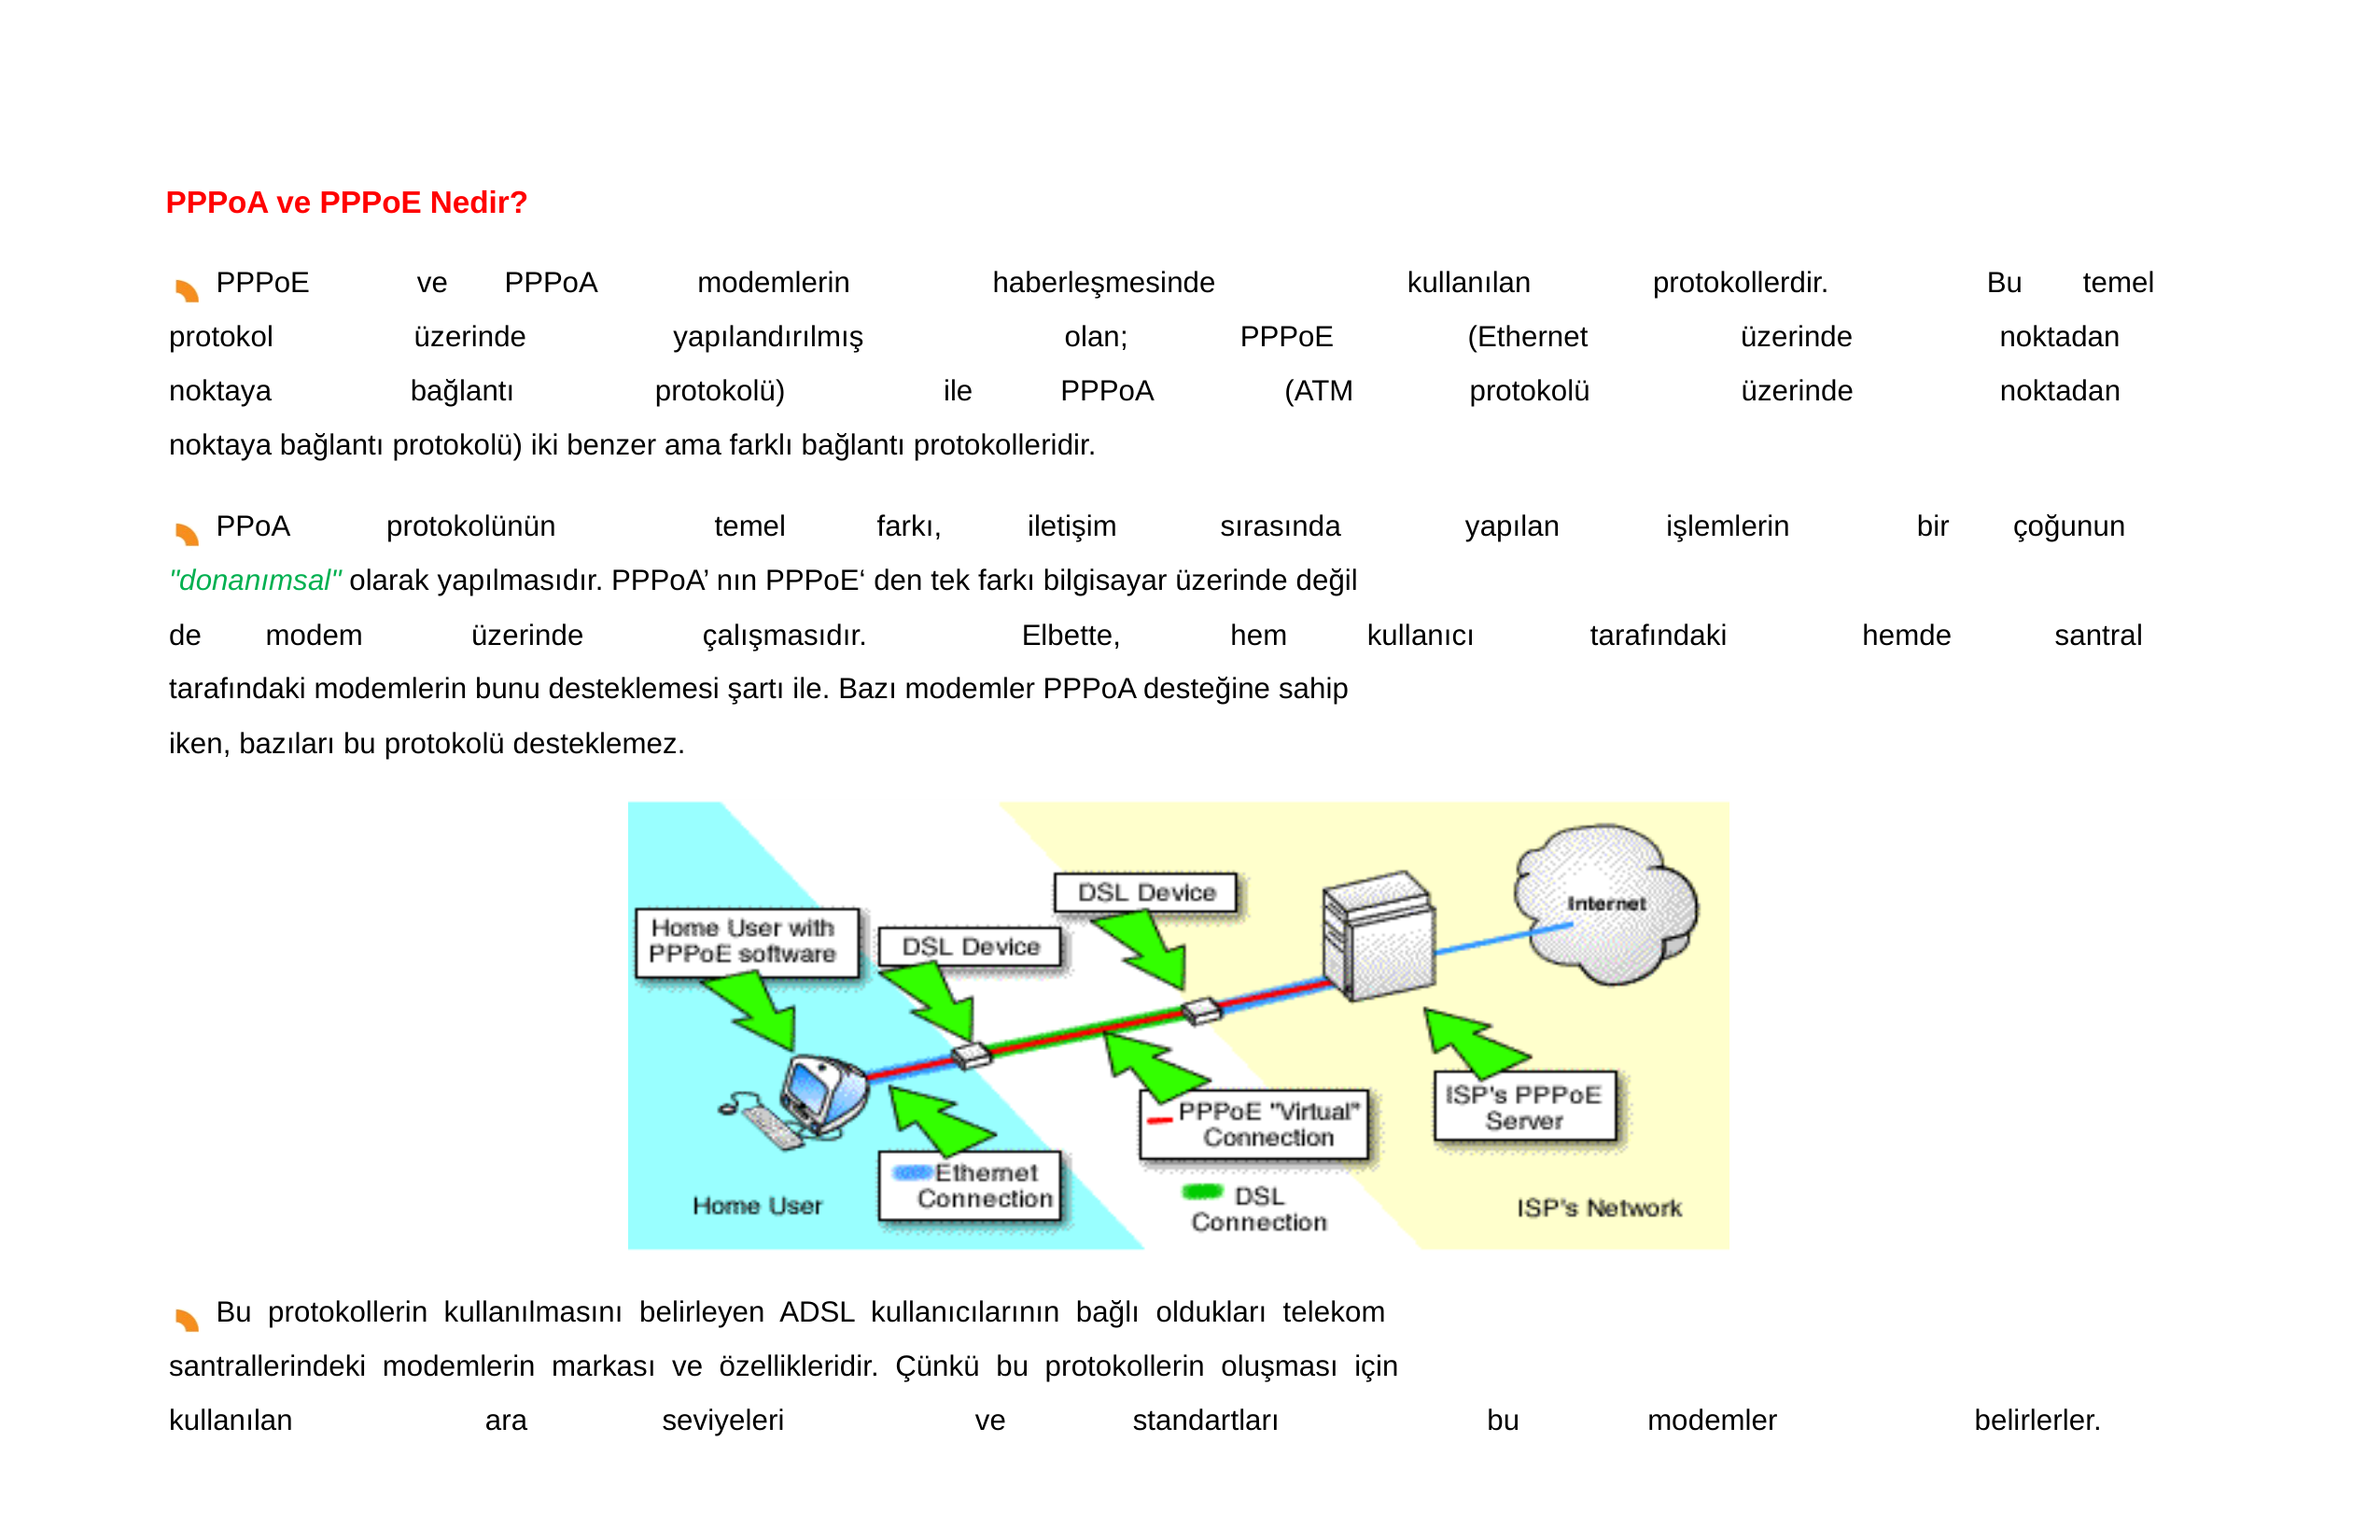

PPPoA ve PPPoE Nedir?
 PPPoE
ve
PPPoA
modemlerin
haberleşmesinde
kullanılan
protokollerdir.
Bu
temel
protokol
üzerinde
yapılandırılmış
olan;
PPPoE
(Ethernet
üzerinde
noktadan
noktaya
bağlantı
protokolü)
ile
PPPoA
(ATM
protokolü
üzerinde
noktadan
noktaya bağlantı protokolü) iki benzer ama farklı bağlantı protokolleridir.
 PPoA
protokolünün
temel
farkı,
iletişim
sırasında
yapılan
işlemlerin
bir
çoğunun
"donanımsal" olarak yapılmasıdır. PPPoA’ nın PPPoE‘ den tek farkı bilgisayar üzerinde değil
de
modem
üzerinde
çalışmasıdır.
Elbette,
hem
kullanıcı
tarafındaki
hemde
santral
tarafındaki modemlerin bunu desteklemesi şartı ile. Bazı modemler PPPoA desteğine sahip
iken, bazıları bu protokolü desteklemez.
 Bu protokollerin kullanılmasını belirleyen ADSL kullanıcılarının bağlı oldukları telekom
santrallerindeki modemlerin markası ve özellikleridir. Çünkü bu protokollerin oluşması için
kullanılan
ara
seviyeleri
ve
standartları
bu
modemler
belirlerler.